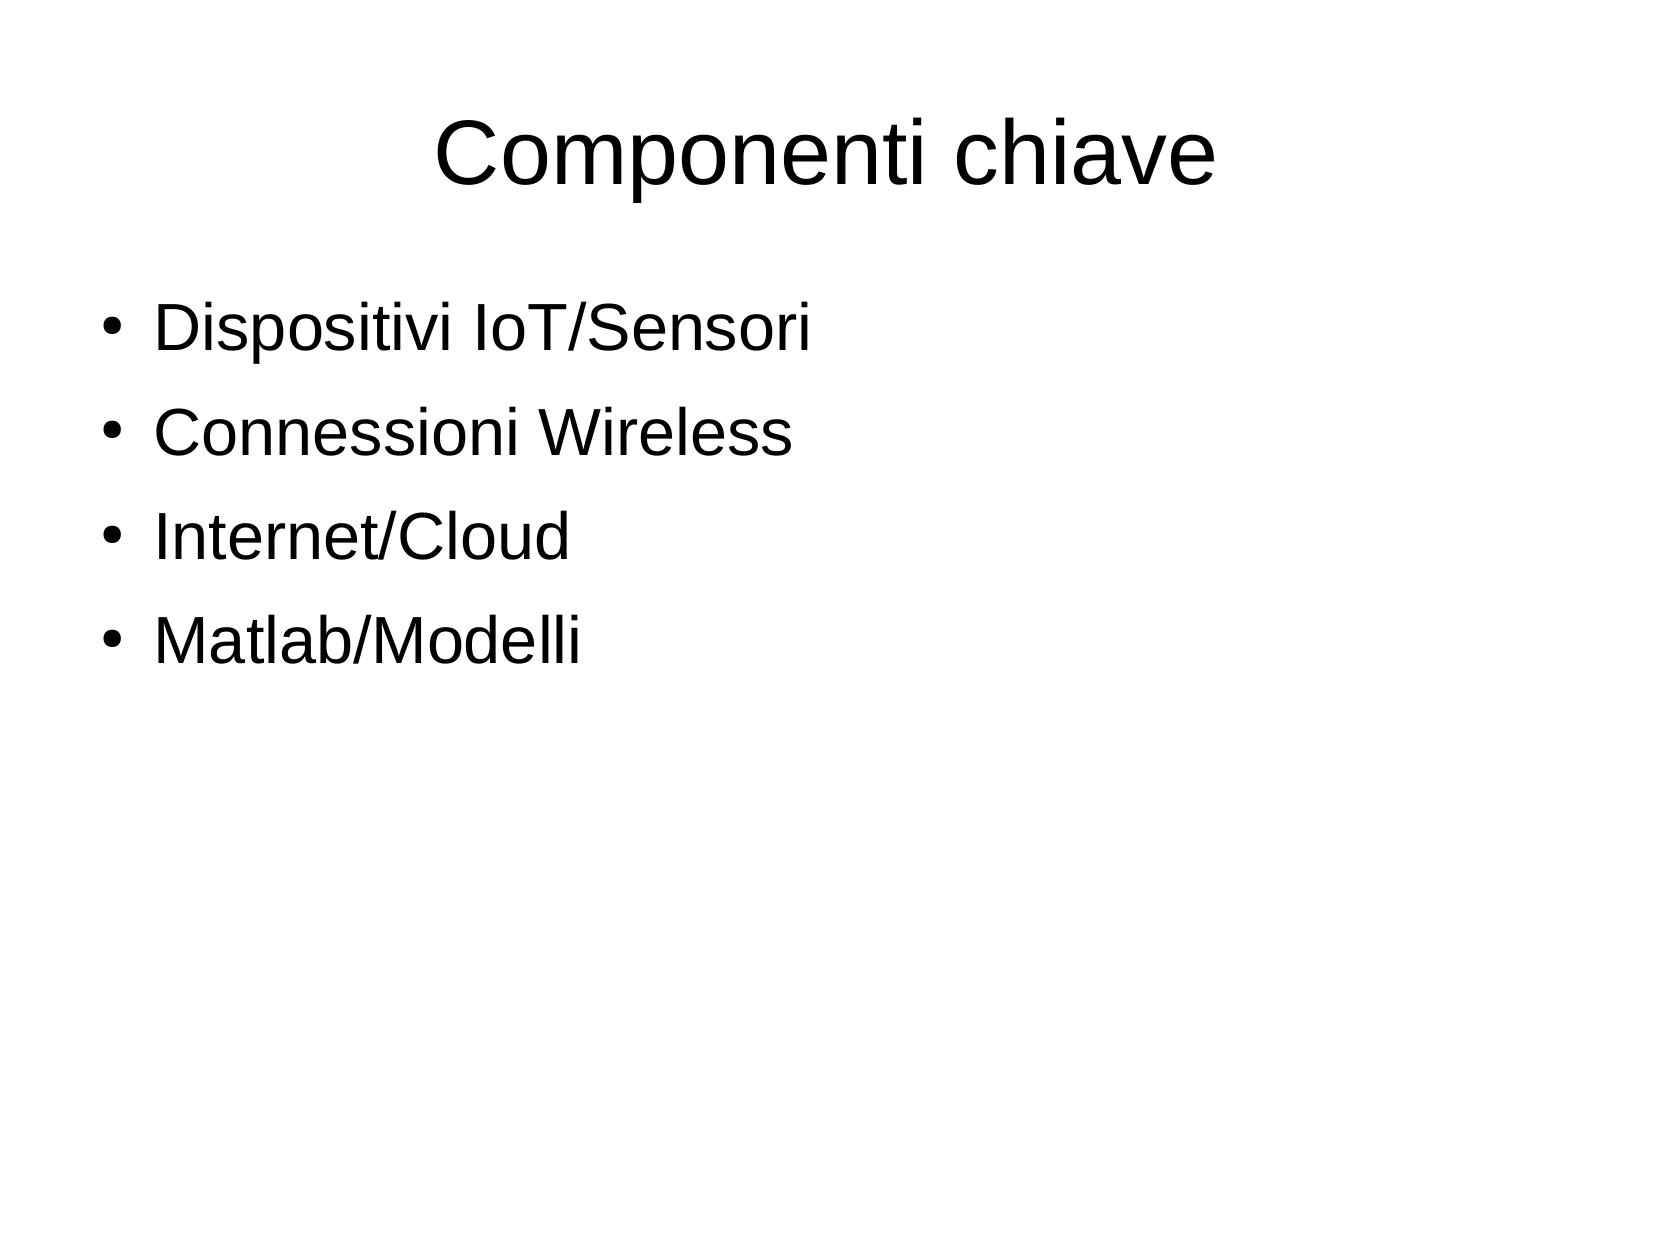

# Componenti chiave
Dispositivi IoT/Sensori
Connessioni Wireless
Internet/Cloud
Matlab/Modelli